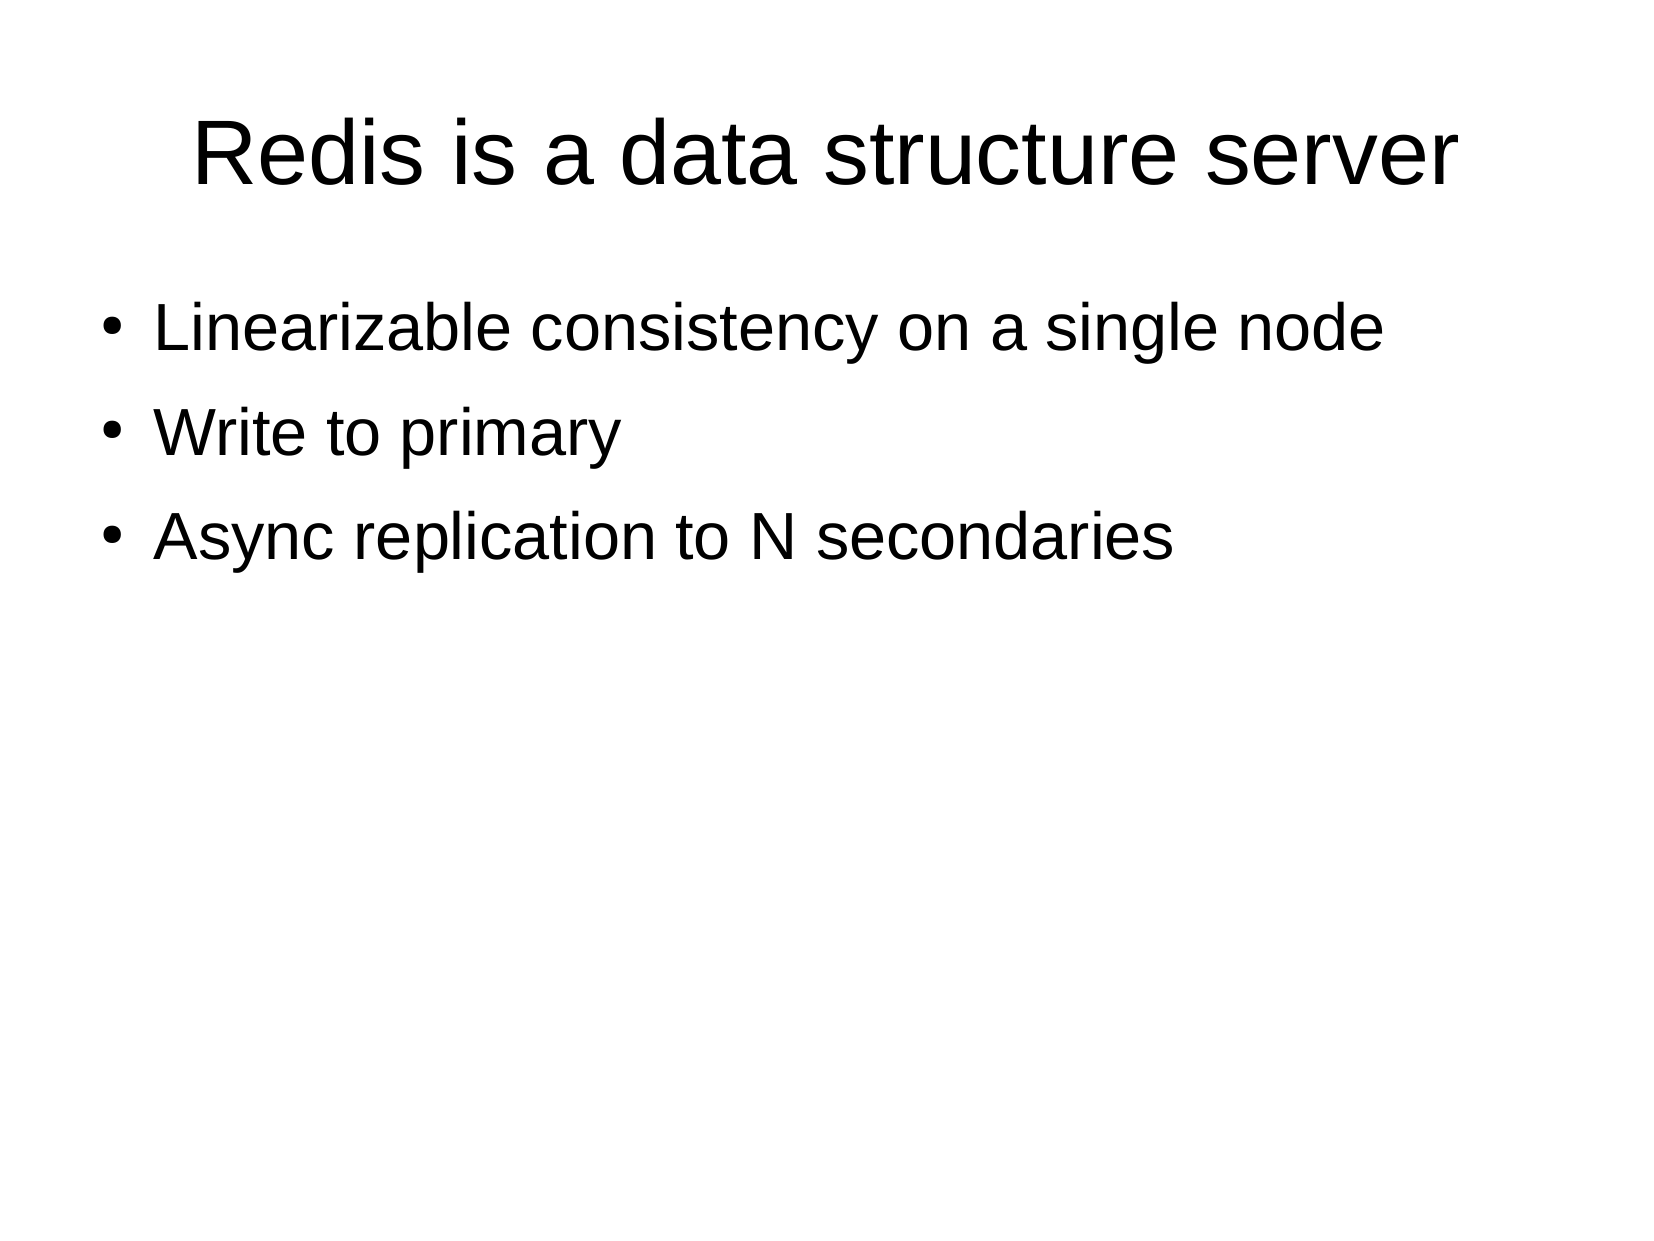

# Redis is a data structure server
Linearizable consistency on a single node
Write to primary
Async replication to N secondaries